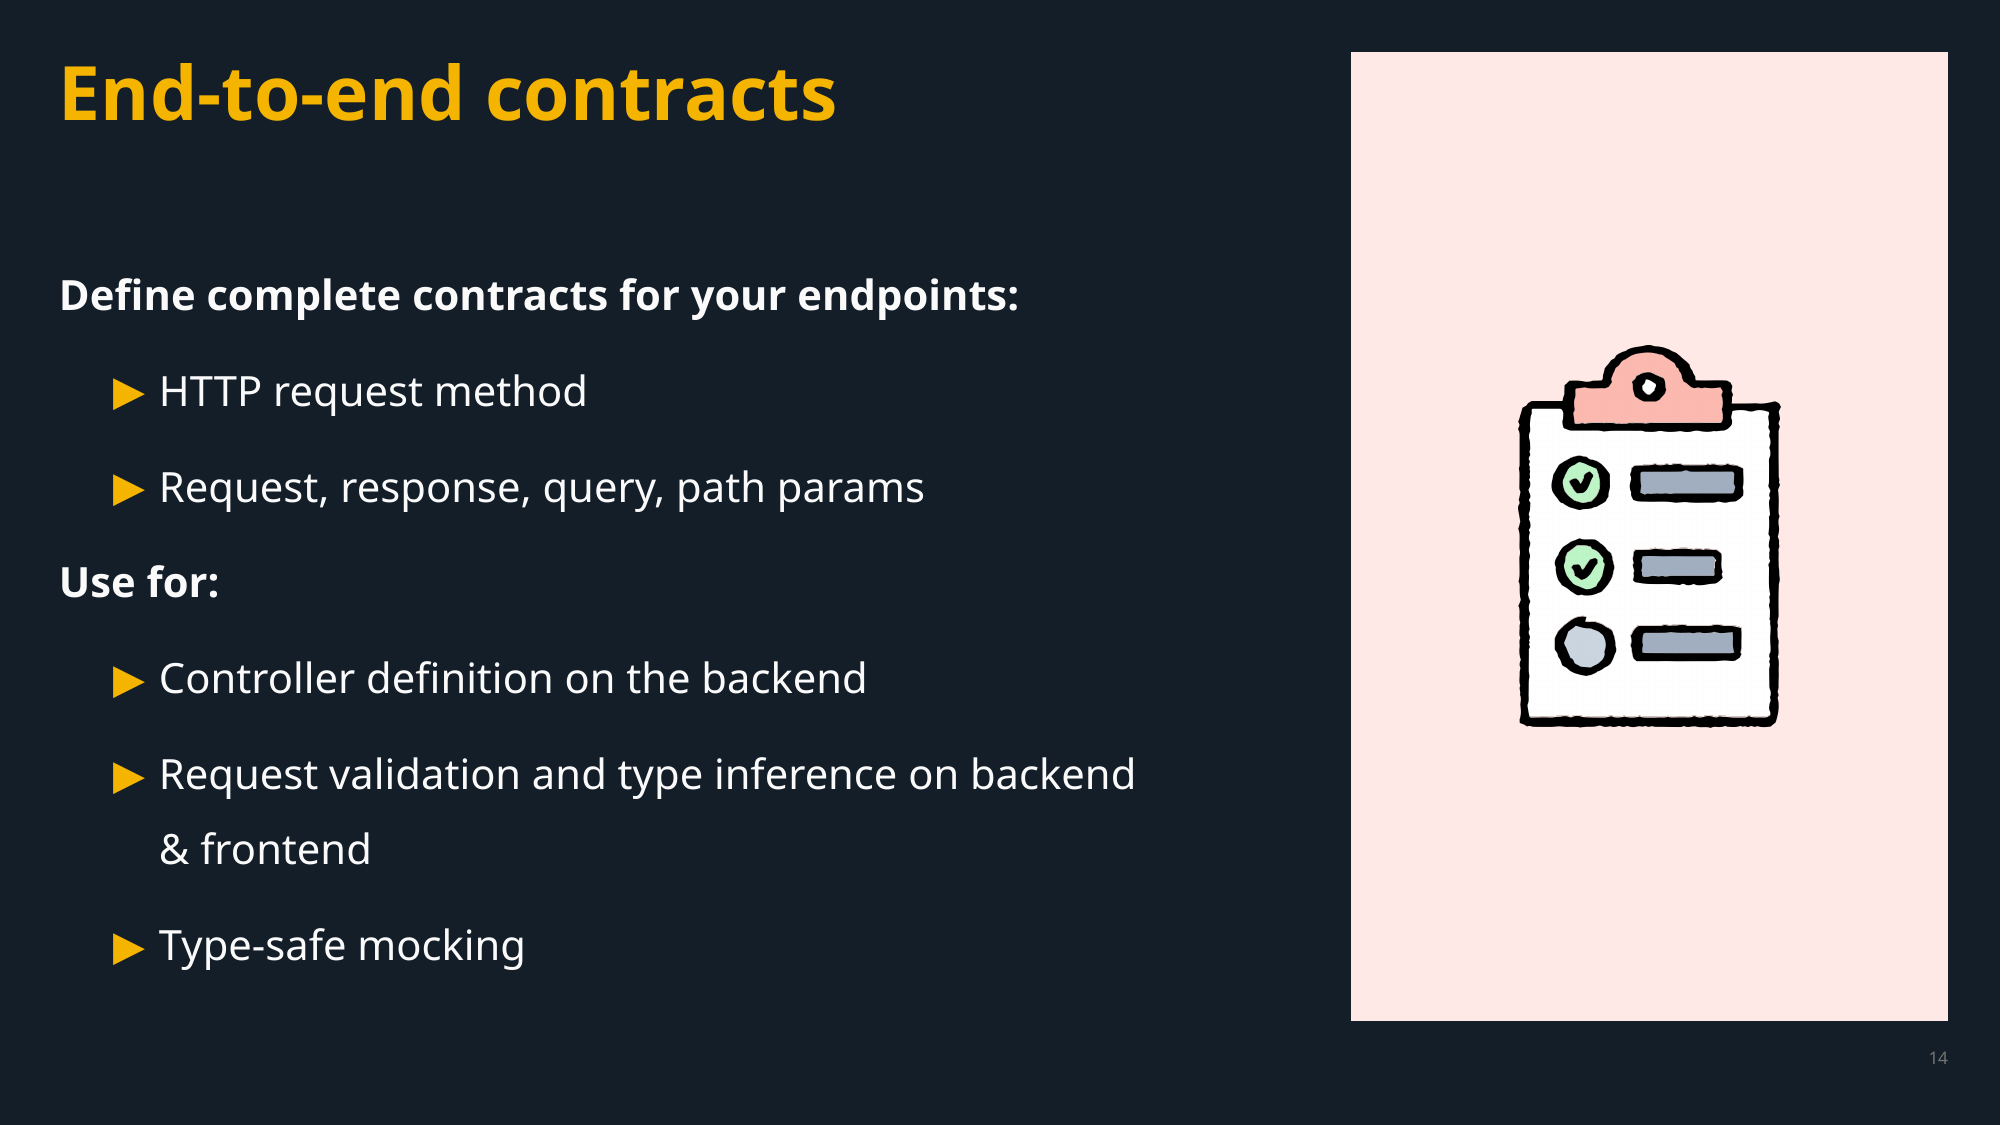

End-to-end contracts
Define complete contracts for your endpoints:
HTTP request method
Request, response, query, path params
Use for:
Controller definition on the backend
Request validation and type inference on backend & frontend
Type-safe mocking